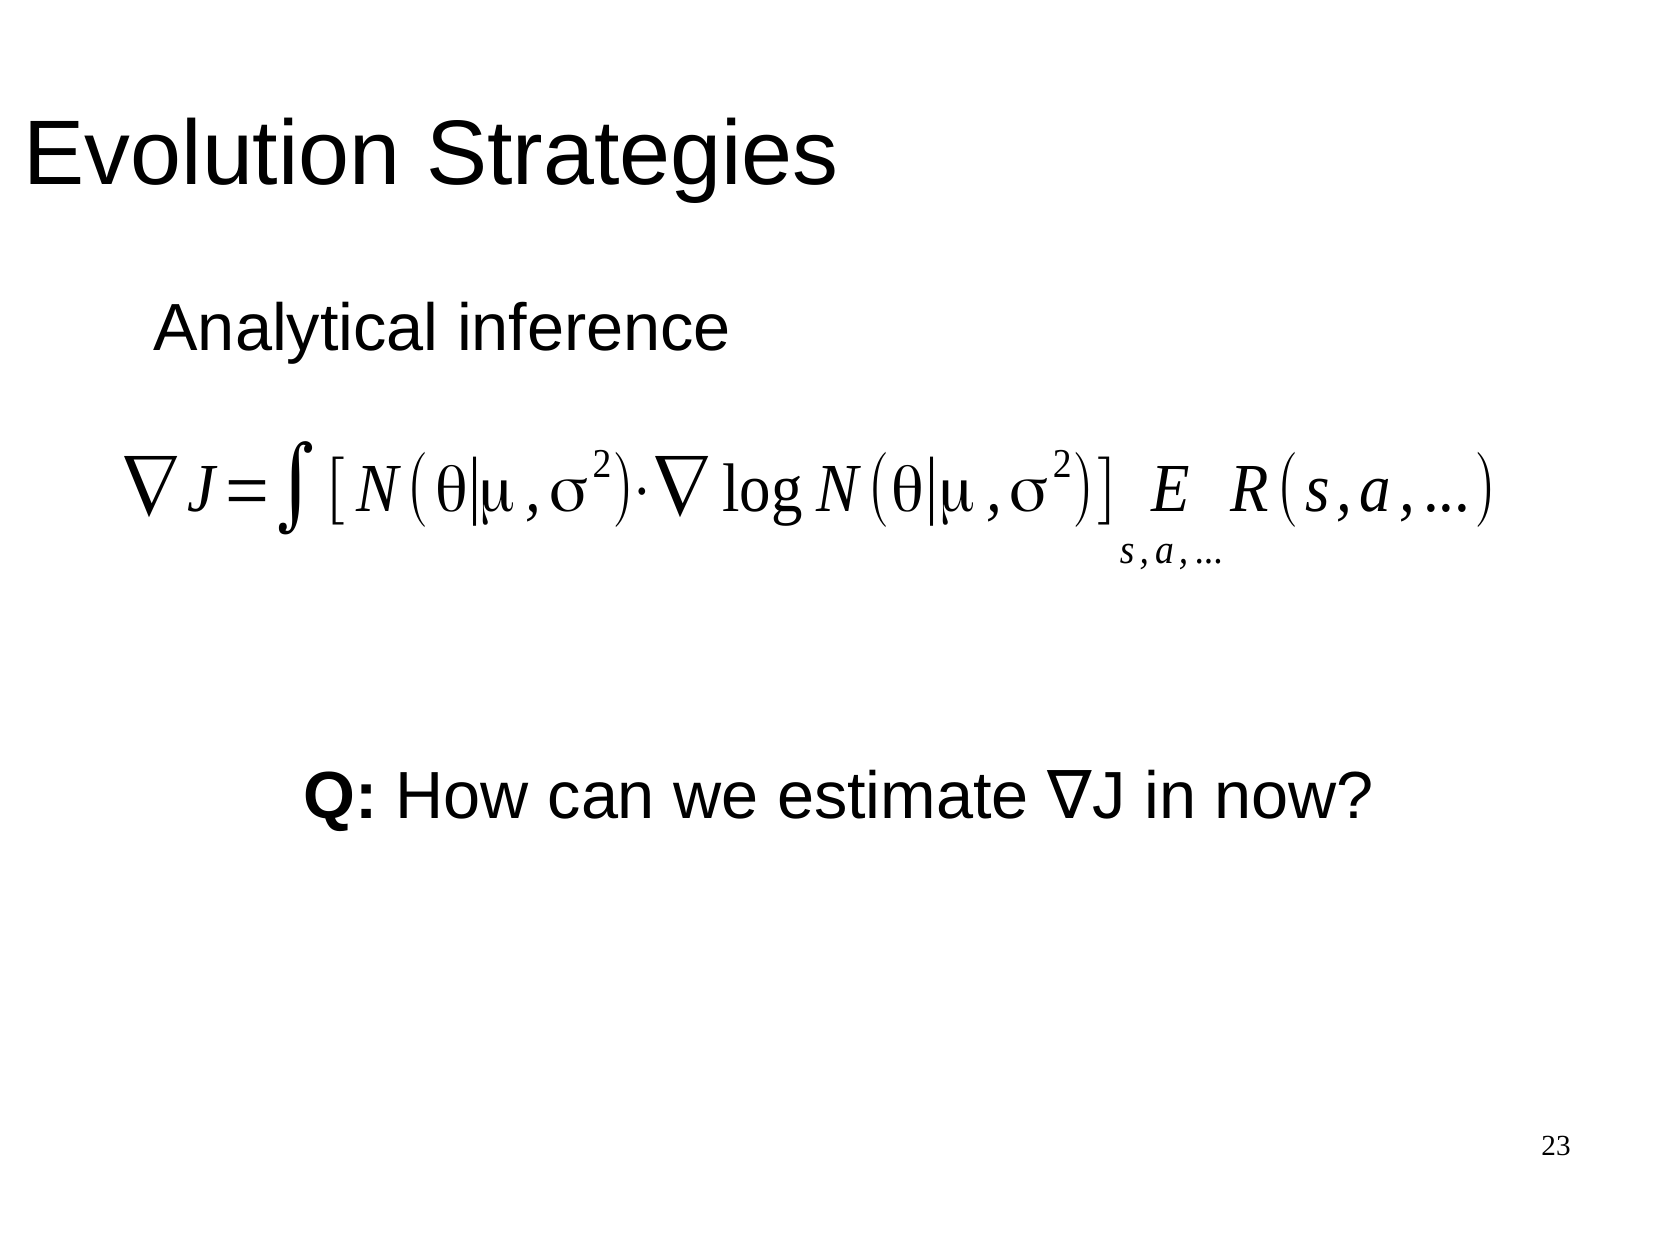

# Evolution Strategies
Analytical inference
Q: How can we estimate ∇J in now?
23